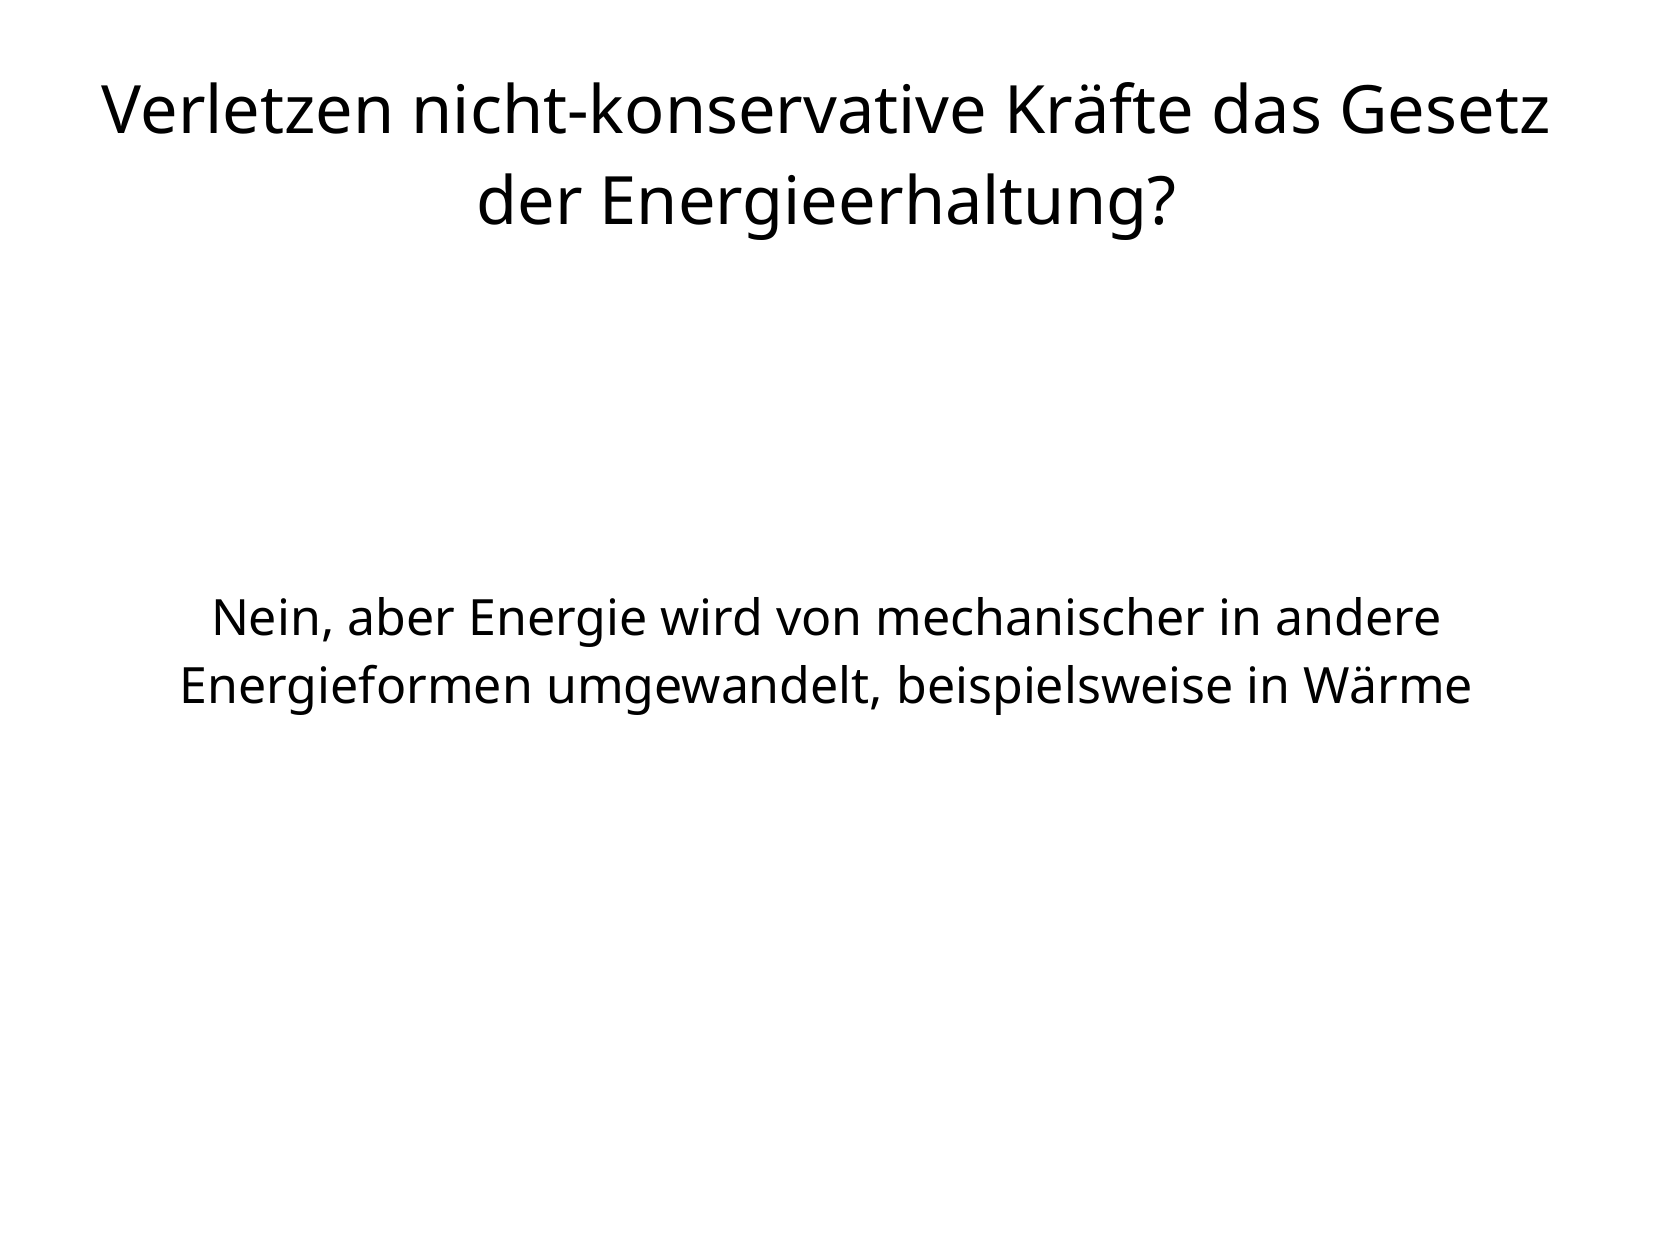

# Verletzen nicht-konservative Kräfte das Gesetz der Energieerhaltung?
Nein, aber Energie wird von mechanischer in andere Energieformen umgewandelt, beispielsweise in Wärme